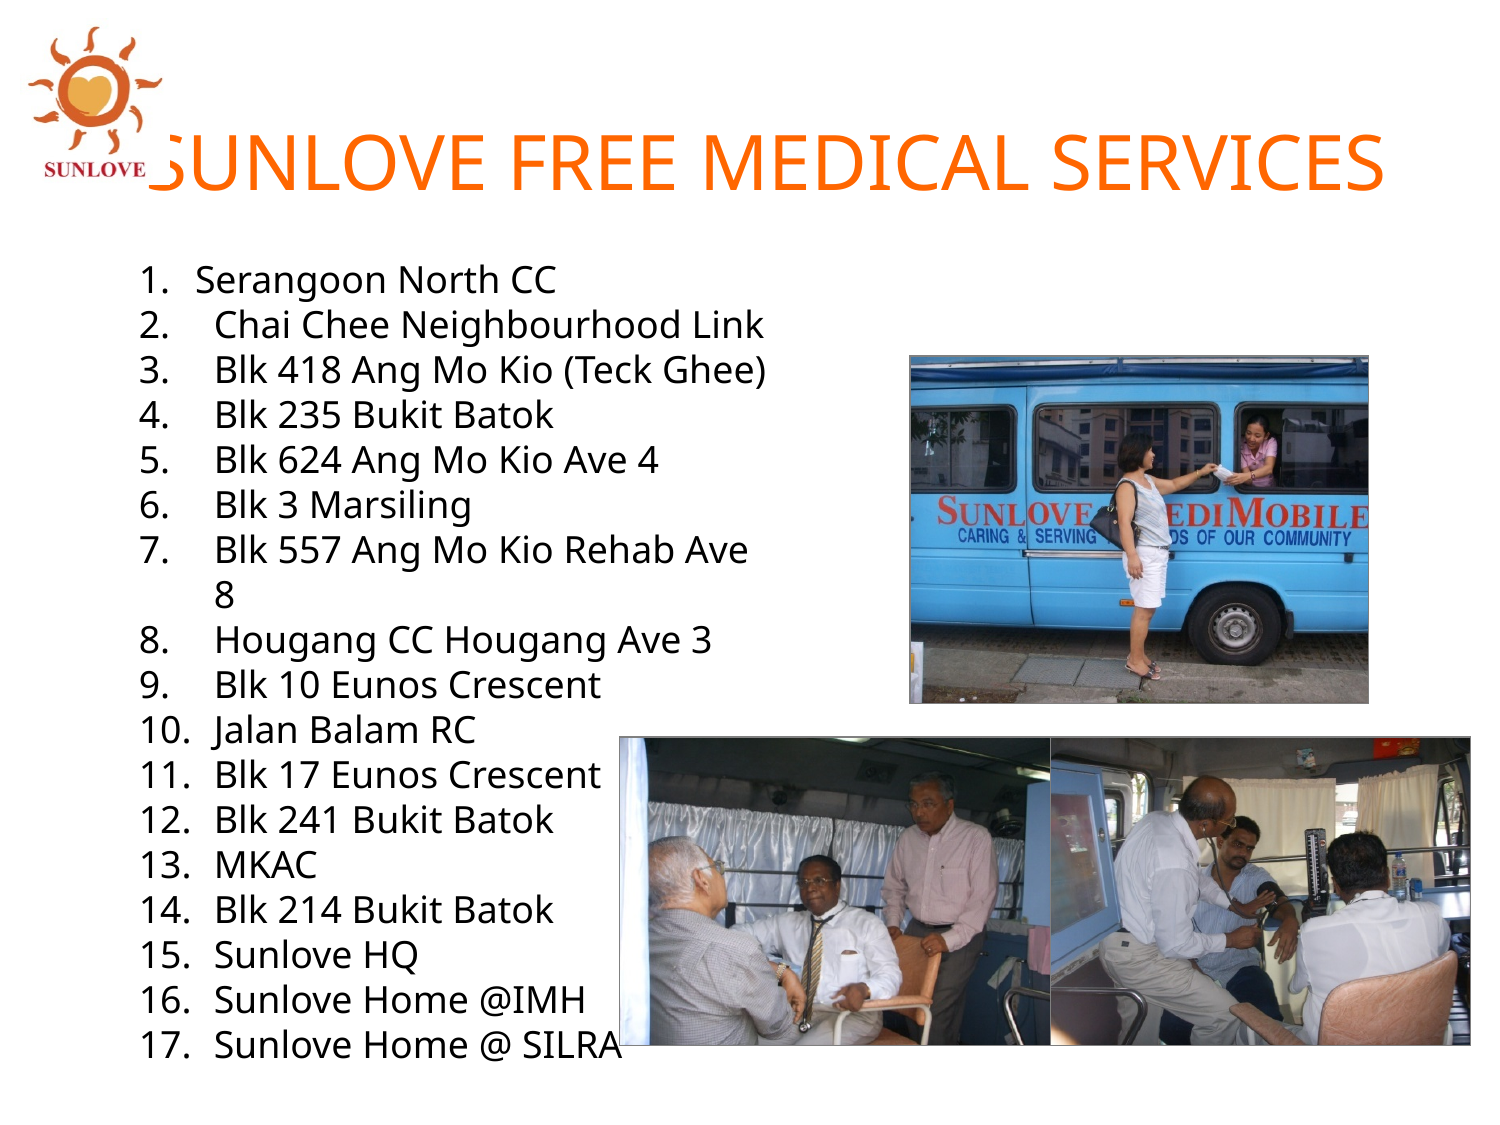

# SUNLOVE FREE MEDICAL SERVICES
Serangoon North CC
Chai Chee Neighbourhood Link
Blk 418 Ang Mo Kio (Teck Ghee)
Blk 235 Bukit Batok
Blk 624 Ang Mo Kio Ave 4
Blk 3 Marsiling
Blk 557 Ang Mo Kio Rehab Ave 8
Hougang CC Hougang Ave 3
Blk 10 Eunos Crescent
Jalan Balam RC
Blk 17 Eunos Crescent
Blk 241 Bukit Batok
MKAC
Blk 214 Bukit Batok
Sunlove HQ
Sunlove Home @IMH
Sunlove Home @ SILRA